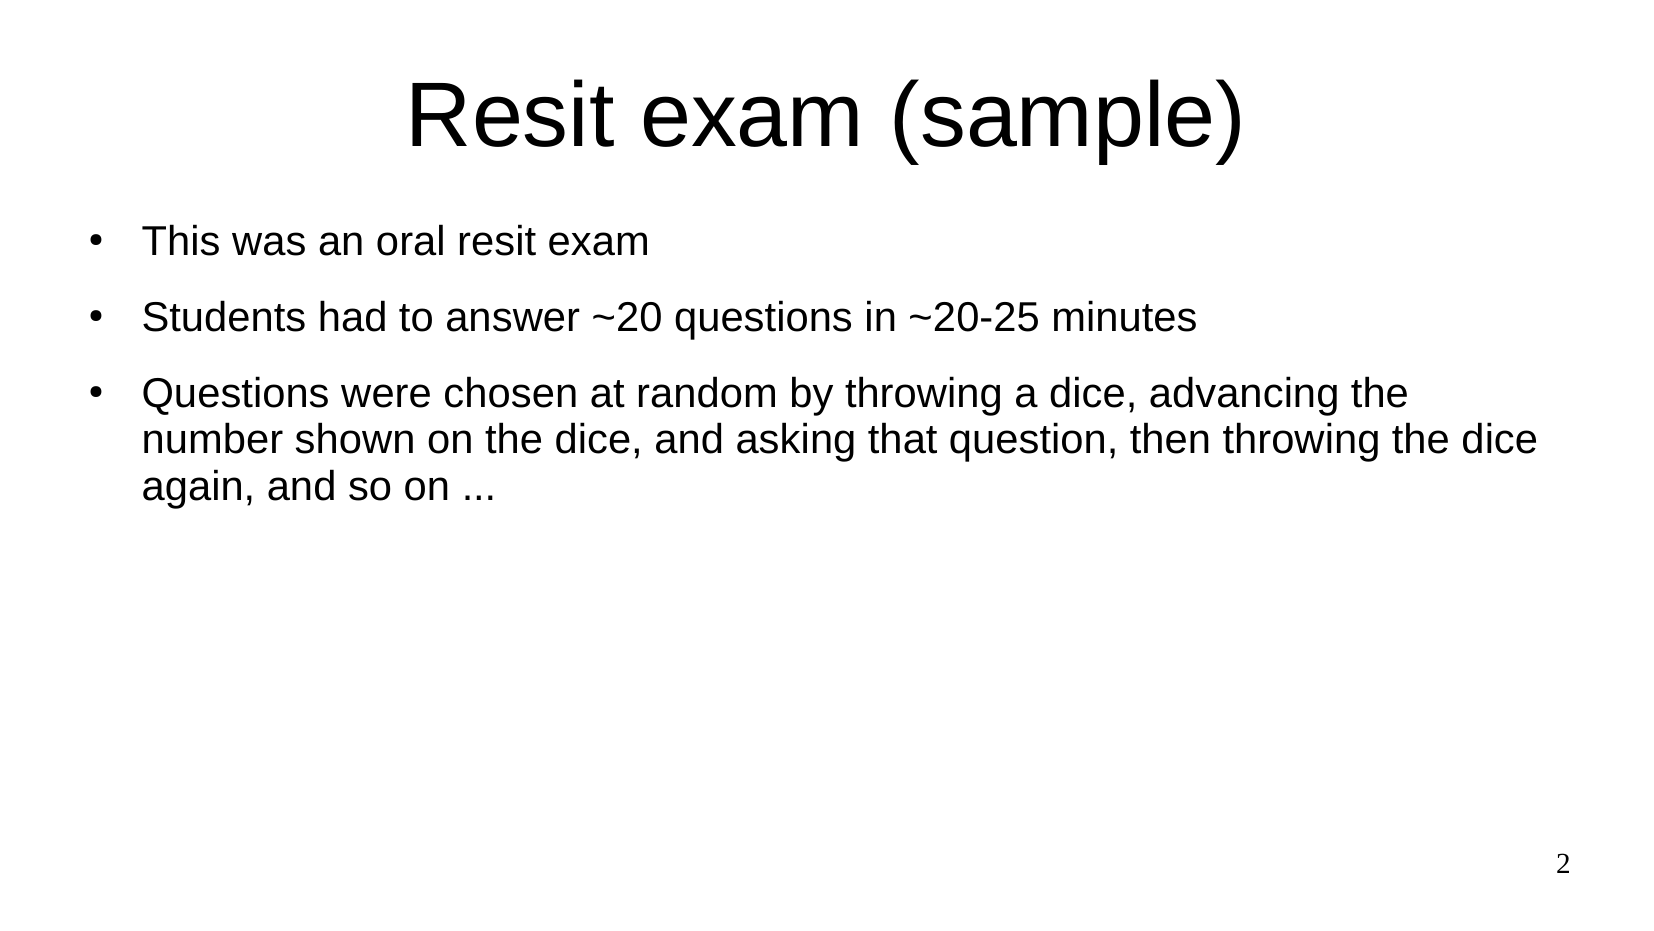

# Resit exam (sample)
This was an oral resit exam
Students had to answer ~20 questions in ~20-25 minutes
Questions were chosen at random by throwing a dice, advancing the number shown on the dice, and asking that question, then throwing the dice again, and so on ...
2